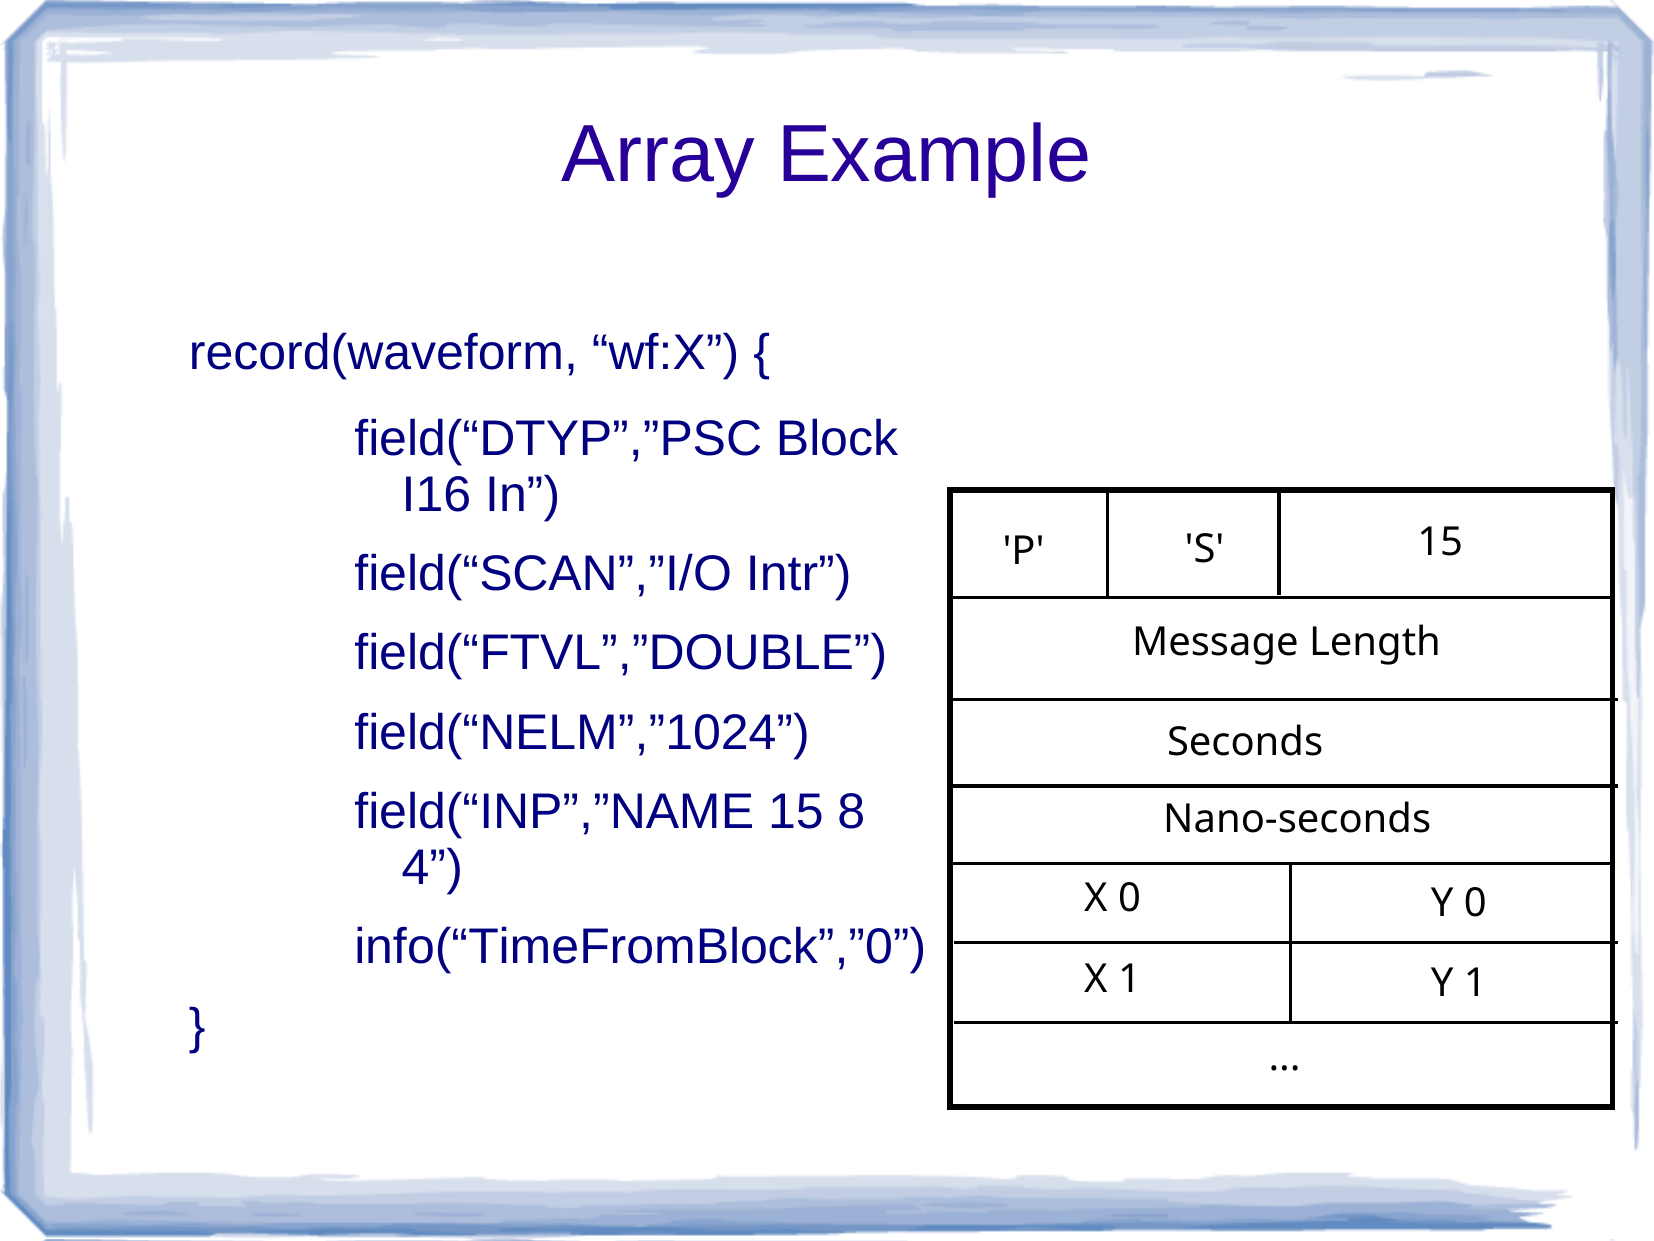

# Array Example
record(waveform, “wf:X”) {
field(“DTYP”,”PSC Block I16 In”)
field(“SCAN”,”I/O Intr”)
field(“FTVL”,”DOUBLE”)
field(“NELM”,”1024”)
field(“INP”,”NAME 15 8 4”)
info(“TimeFromBlock”,”0”)
}